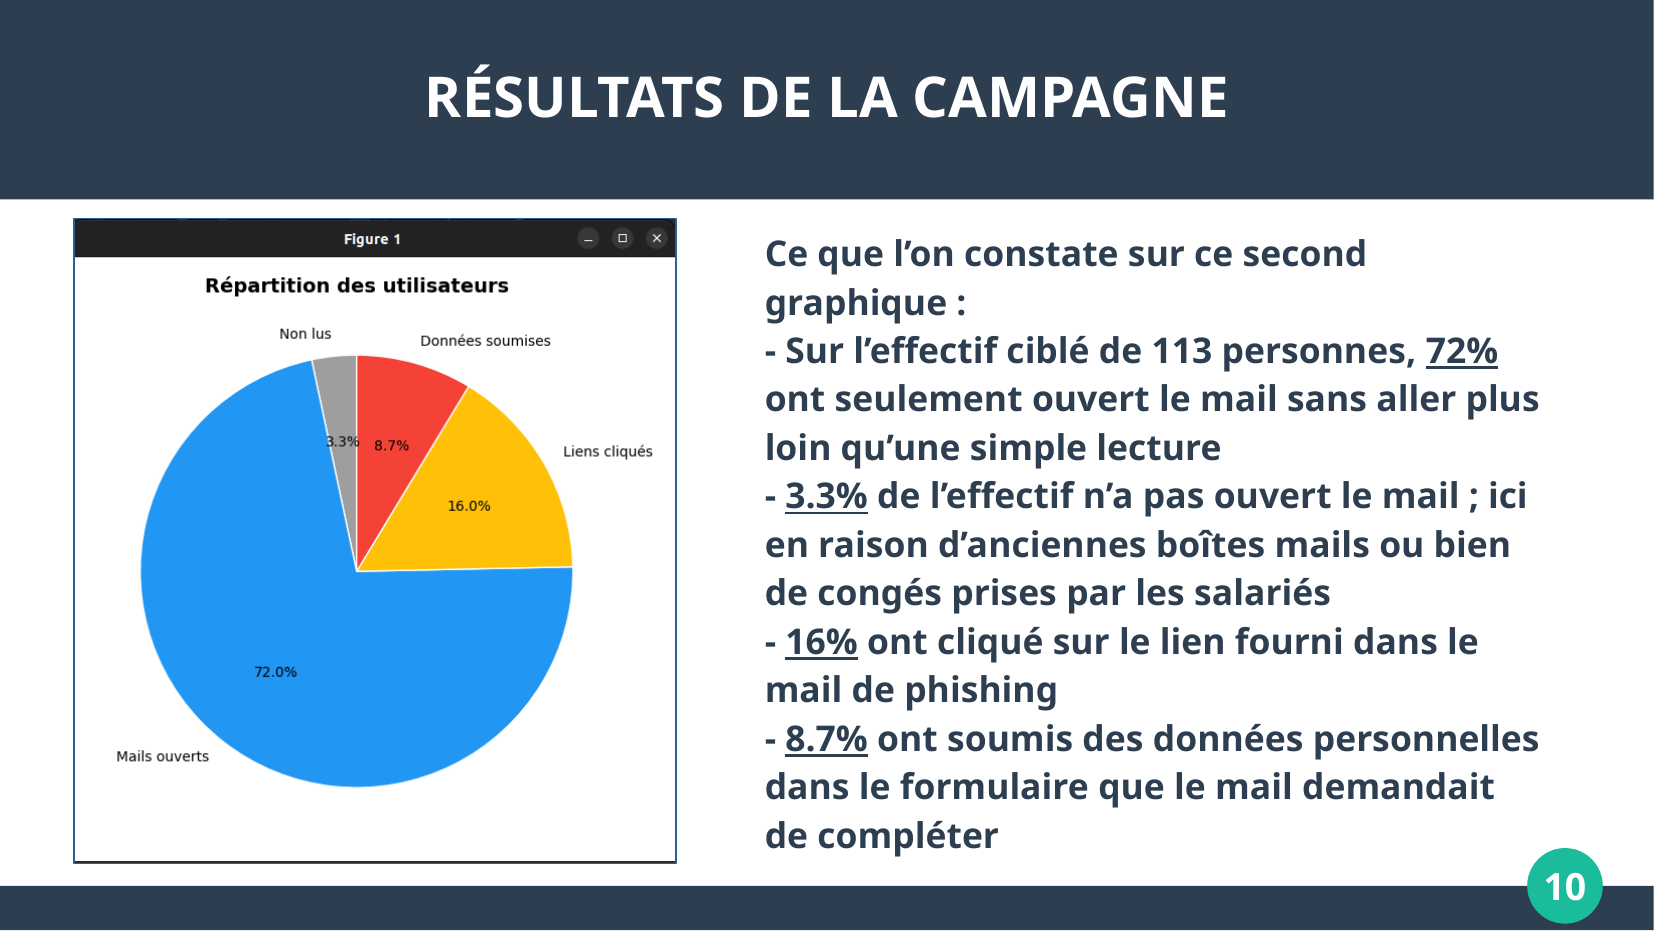

# RÉSULTATS DE LA CAMPAGNE
Ce que l’on constate sur ce second graphique :
- Sur l’effectif ciblé de 113 personnes, 72% ont seulement ouvert le mail sans aller plus loin qu’une simple lecture
- 3.3% de l’effectif n’a pas ouvert le mail ; ici en raison d’anciennes boîtes mails ou bien de congés prises par les salariés
- 16% ont cliqué sur le lien fourni dans le mail de phishing
- 8.7% ont soumis des données personnelles dans le formulaire que le mail demandait de compléter